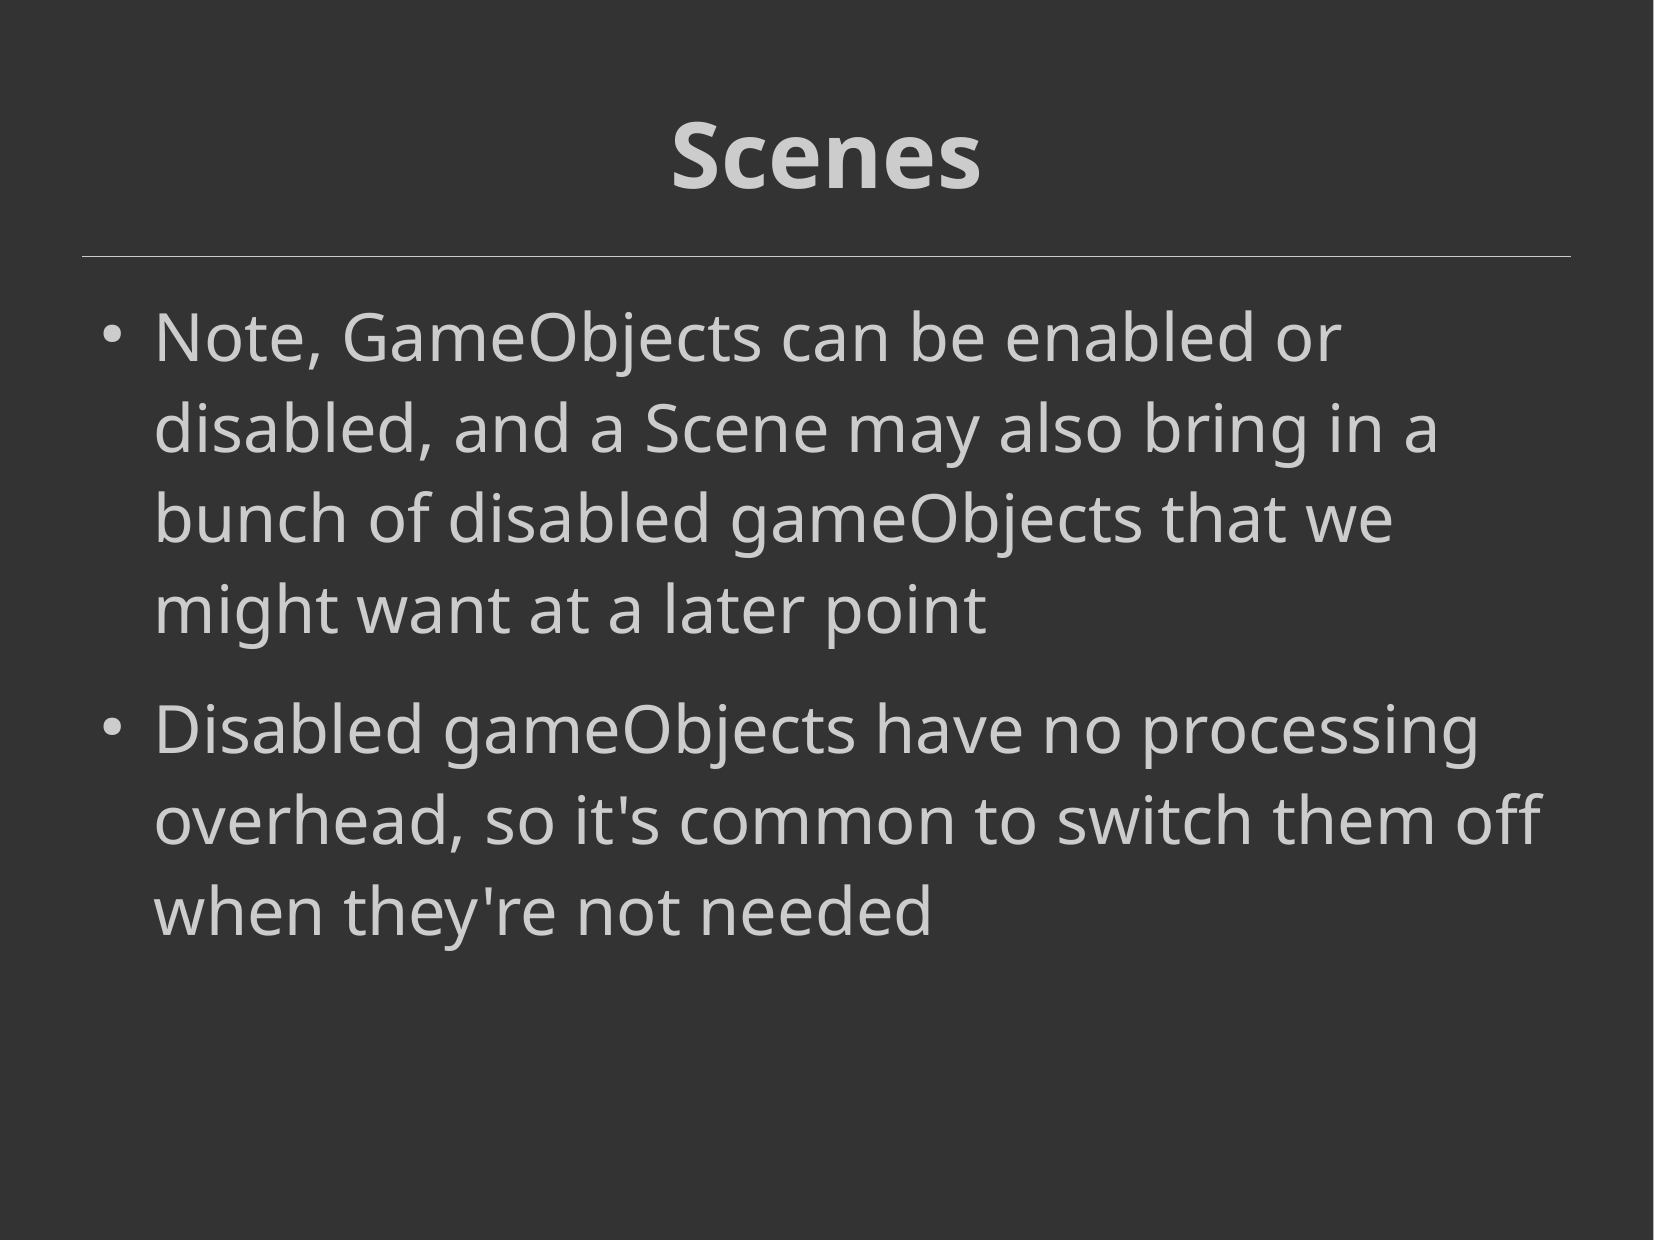

# Scenes
Note, GameObjects can be enabled or disabled, and a Scene may also bring in a bunch of disabled gameObjects that we might want at a later point
Disabled gameObjects have no processing overhead, so it's common to switch them off when they're not needed